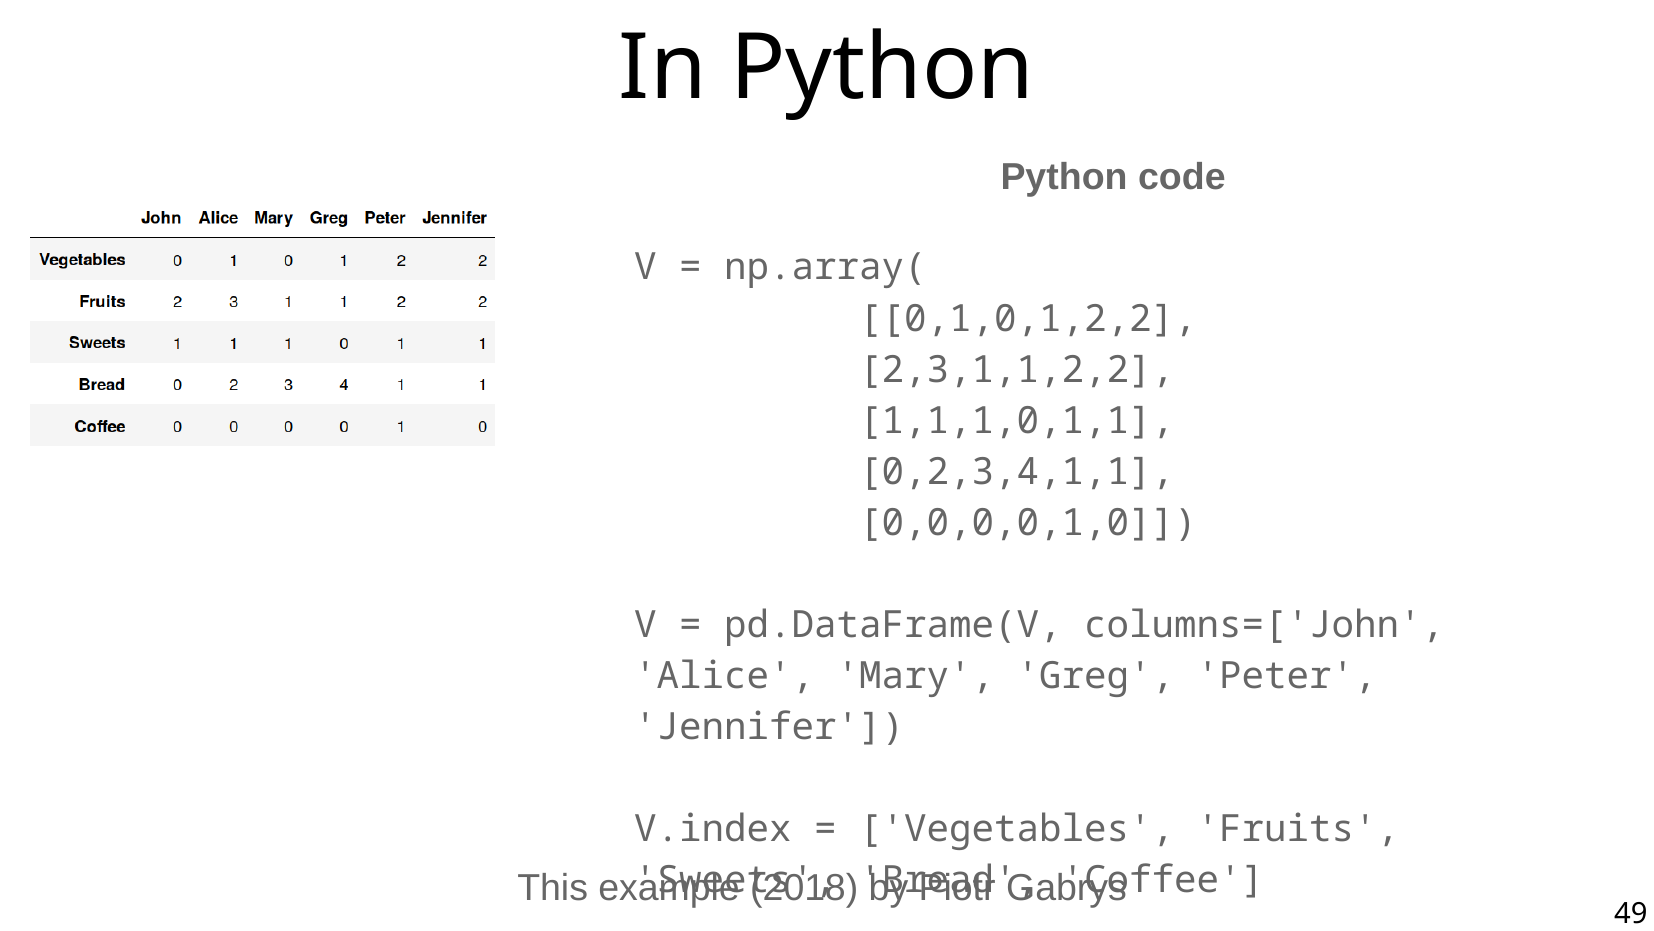

# In Python
Python code
V = np.array(
 [[0,1,0,1,2,2],
 [2,3,1,1,2,2],
 [1,1,1,0,1,1],
 [0,2,3,4,1,1],
 [0,0,0,0,1,0]])
V = pd.DataFrame(V, columns=['John', 'Alice', 'Mary', 'Greg', 'Peter', 'Jennifer'])
V.index = ['Vegetables', 'Fruits', 'Sweets', 'Bread', 'Coffee']
This example (2018) by Piotr Gabrys
49